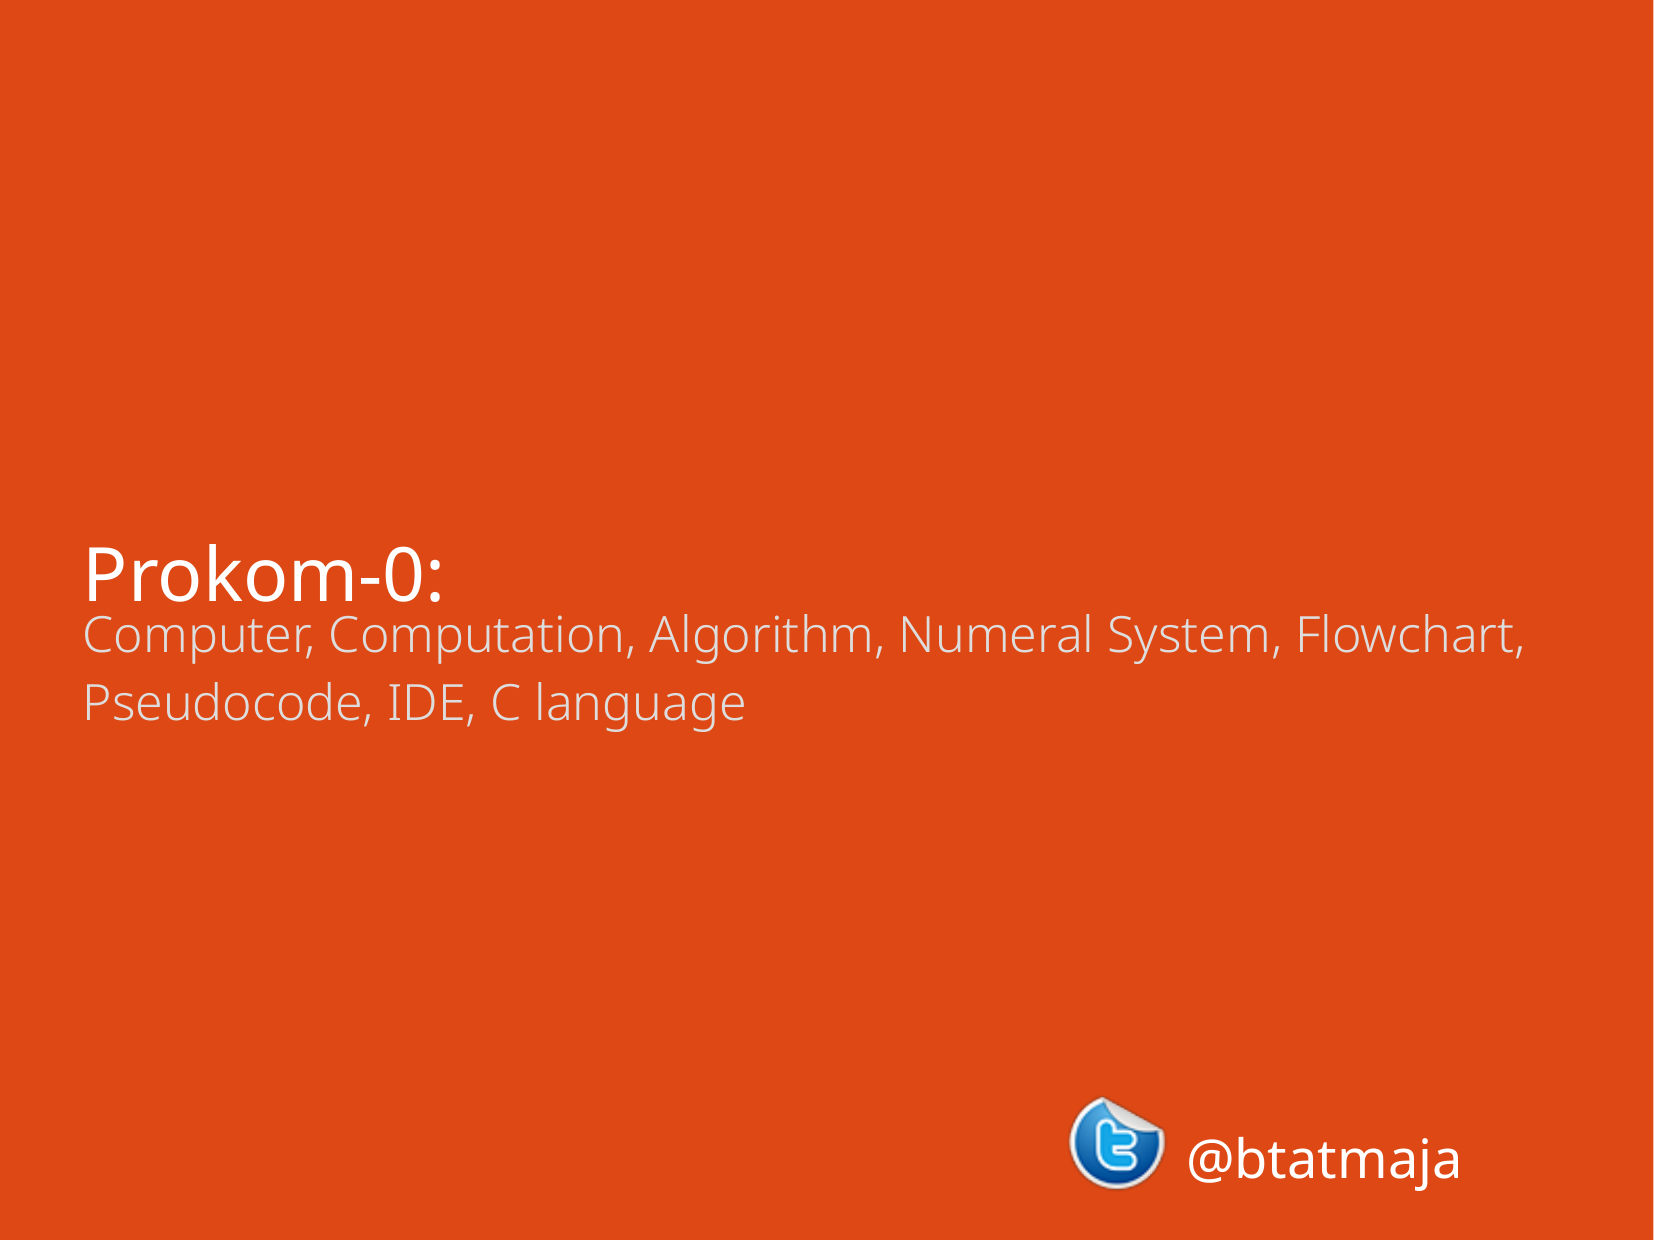

# Prokom-0:
Computer, Computation, Algorithm, Numeral System, Flowchart, Pseudocode, IDE, C language
@btatmaja